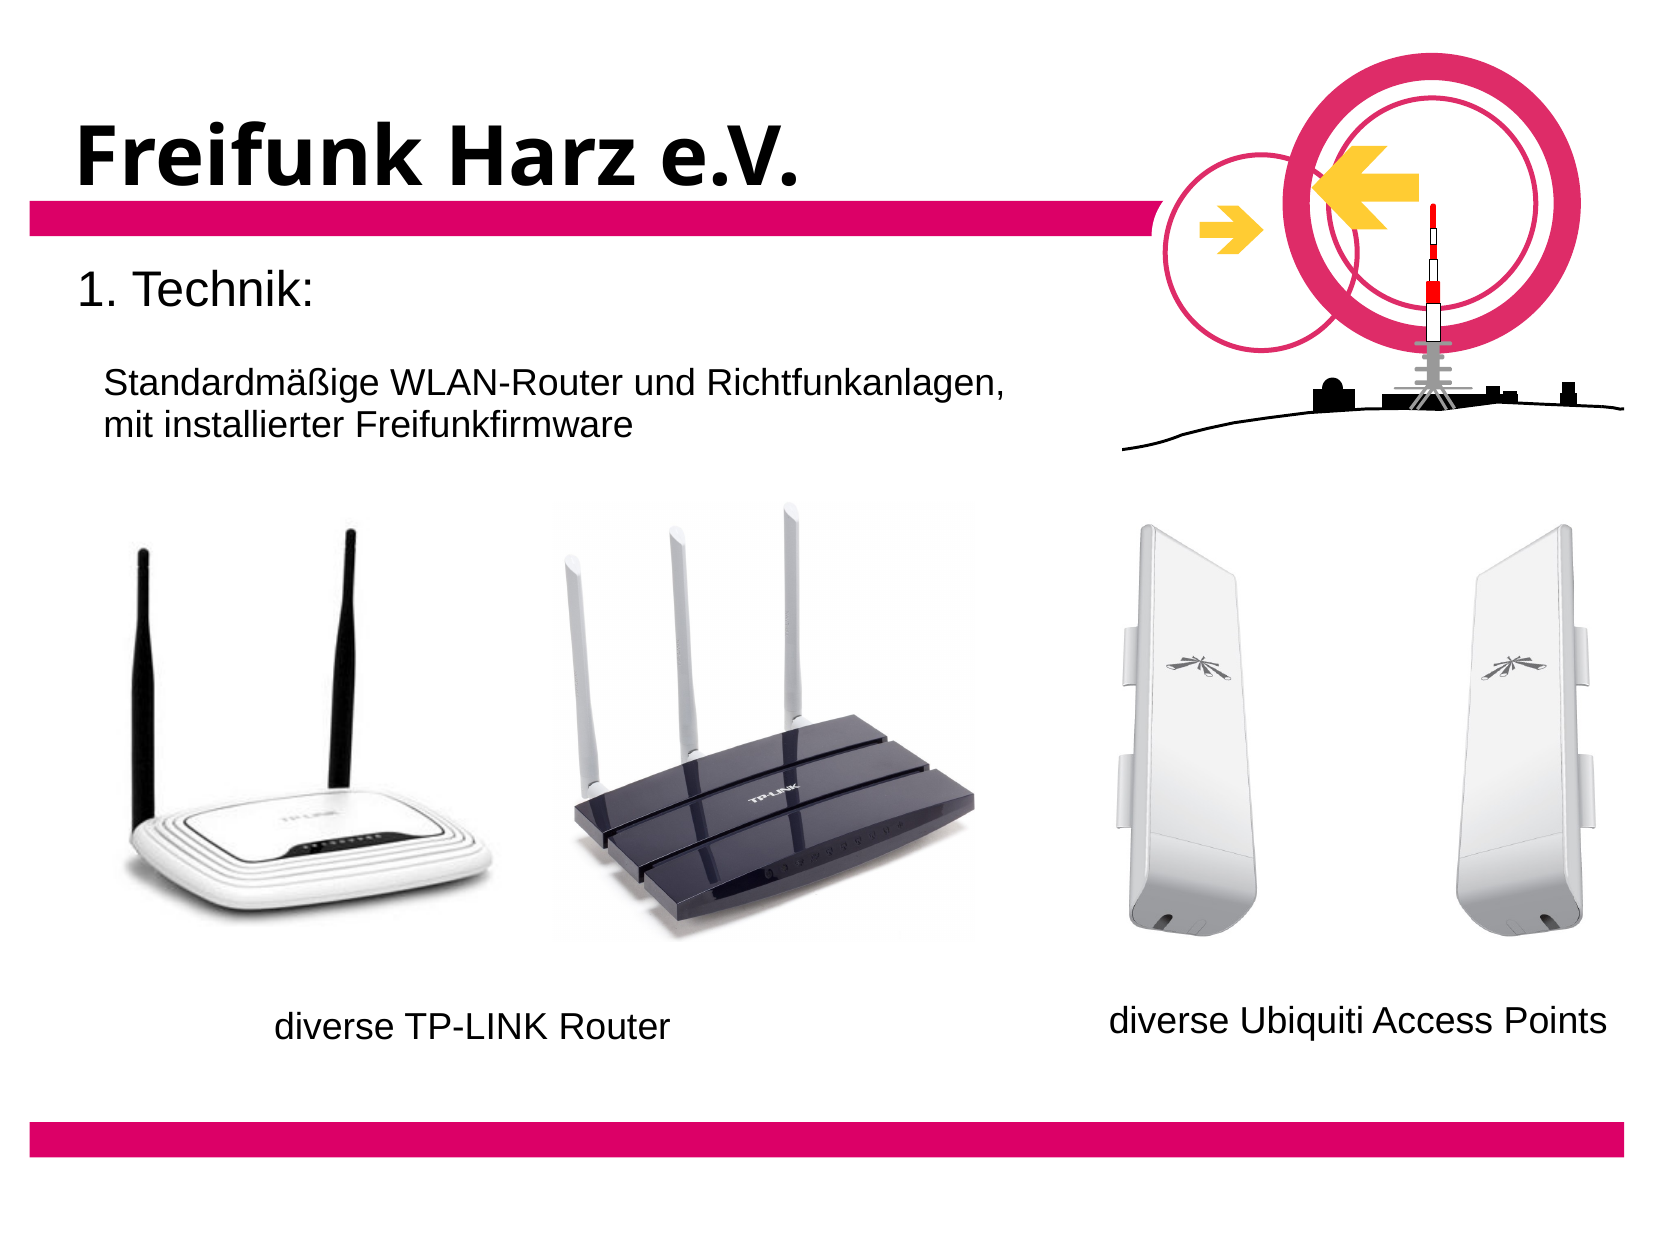

# 1. Technik:
Standardmäßige WLAN-Router und Richtfunkanlagen,
mit installierter Freifunkfirmware
diverse Ubiquiti Access Points
diverse TP-LINK Router